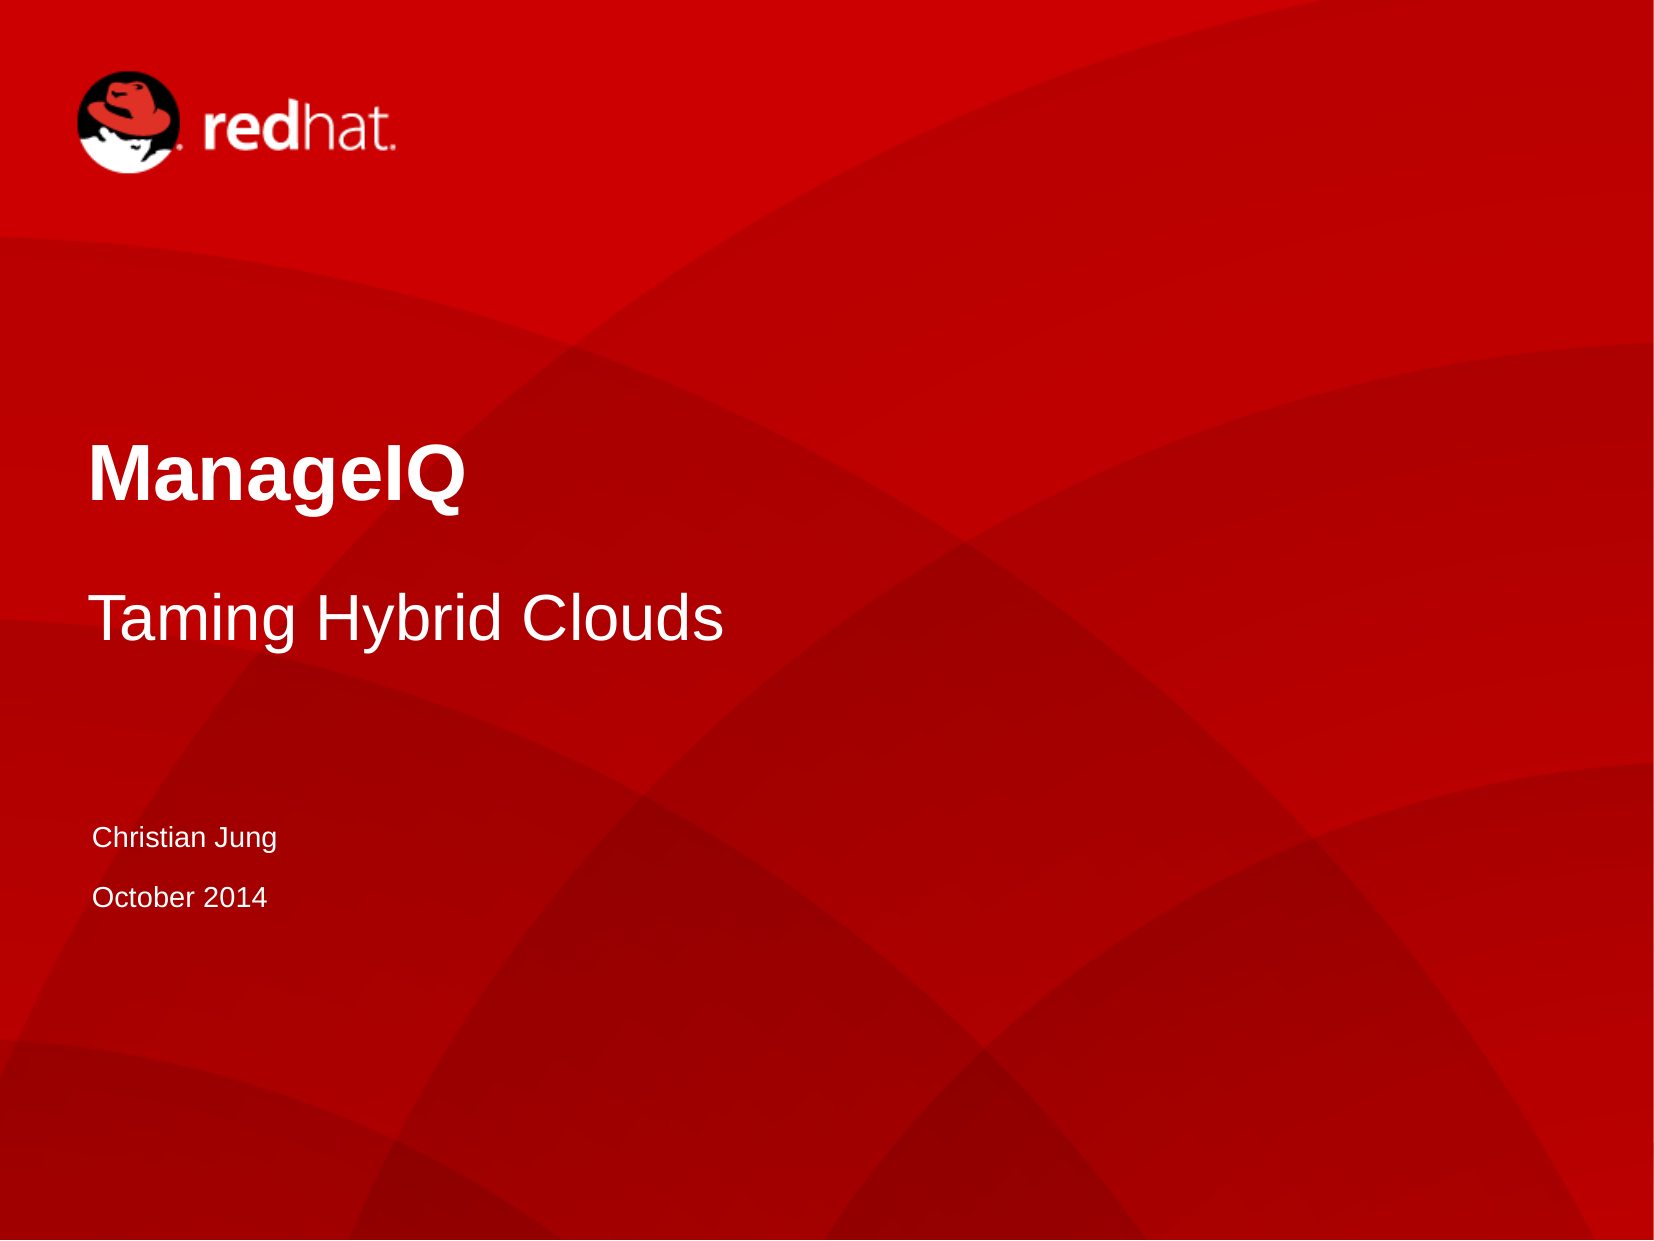

# ManageIQ Taming Hybrid Clouds
Christian Jung
October 2014